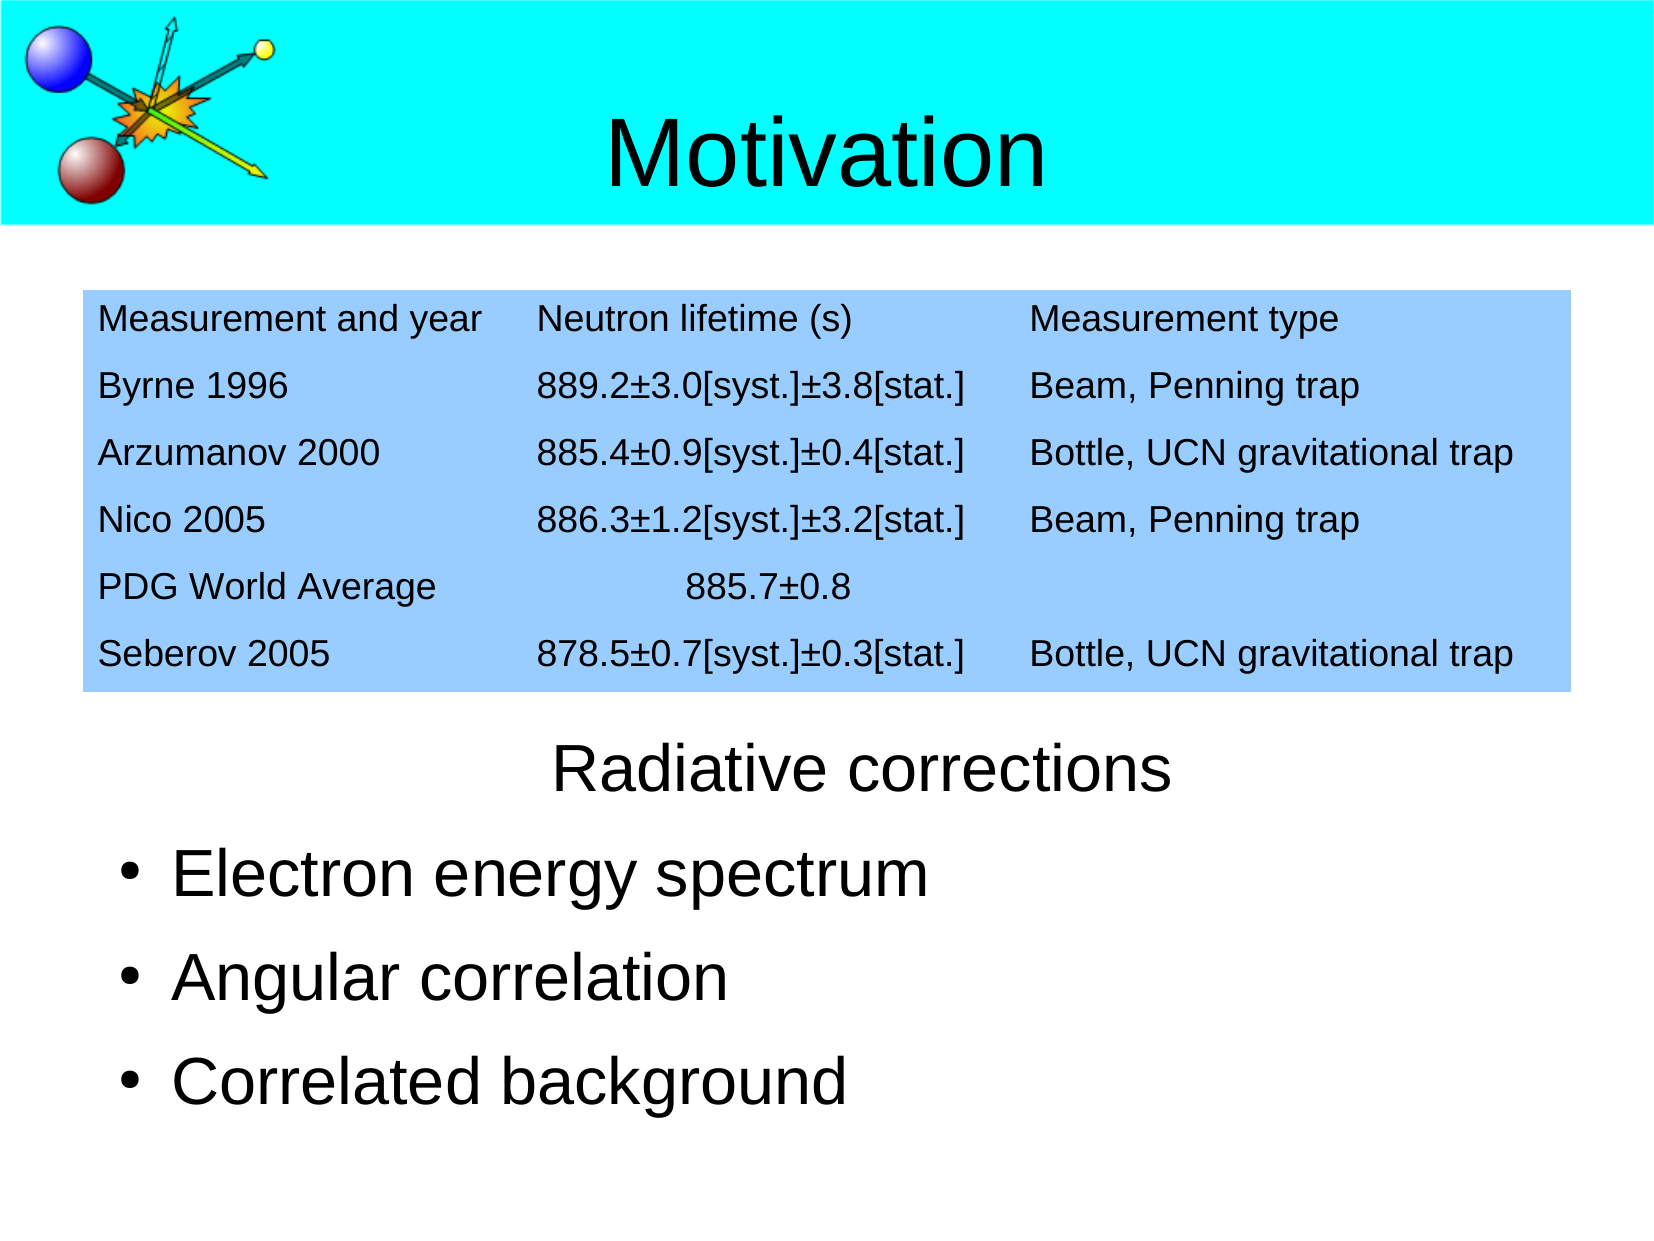

# Motivation
| Measurement and year | Neutron lifetime (s) | Measurement type |
| --- | --- | --- |
| Byrne 1996 | 889.2±3.0[syst.]±3.8[stat.] | Beam, Penning trap |
| Arzumanov 2000 | 885.4±0.9[syst.]±0.4[stat.] | Bottle, UCN gravitational trap |
| Nico 2005 | 886.3±1.2[syst.]±3.2[stat.] | Beam, Penning trap |
| PDG World Average | 885.7±0.8 | |
| Seberov 2005 | 878.5±0.7[syst.]±0.3[stat.] | Bottle, UCN gravitational trap |
Radiative corrections
Electron energy spectrum
Angular correlation
Correlated background